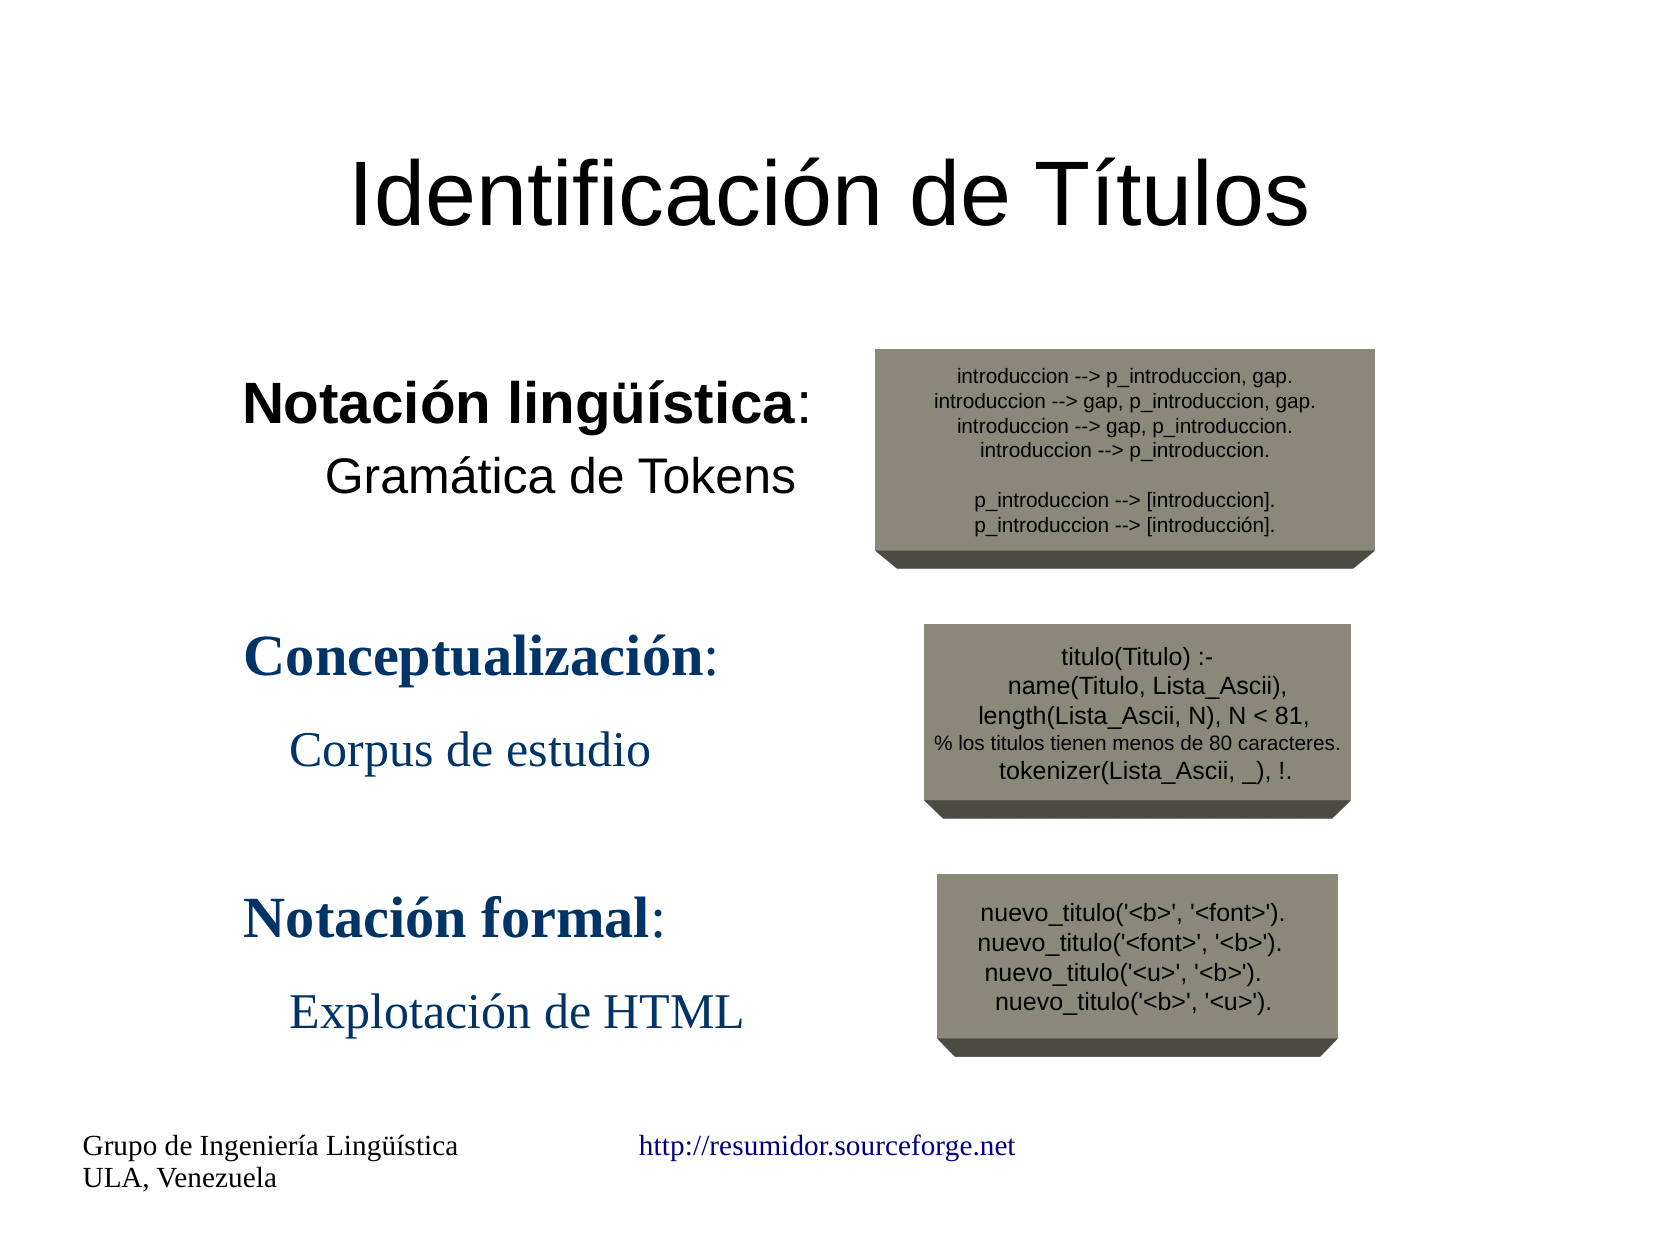

# Identificación de Títulos
introduccion --> p_introduccion, gap.
introduccion --> gap, p_introduccion, gap.
introduccion --> gap, p_introduccion.
introduccion --> p_introduccion.
p_introduccion --> [introduccion].
p_introduccion --> [introducción].
Notación lingüística:
Gramática de Tokens
 Conceptualización:
Corpus de estudio
titulo(Titulo) :-
 name(Titulo, Lista_Ascii),
 length(Lista_Ascii, N), N < 81,
% los titulos tienen menos de 80 caracteres.
 tokenizer(Lista_Ascii, _), !.
 Notación formal:
Explotación de HTML
 nuevo_titulo('<b>', '<font>').
nuevo_titulo('<font>', '<b>').
nuevo_titulo('<u>', '<b>').
nuevo_titulo('<b>', '<u>').